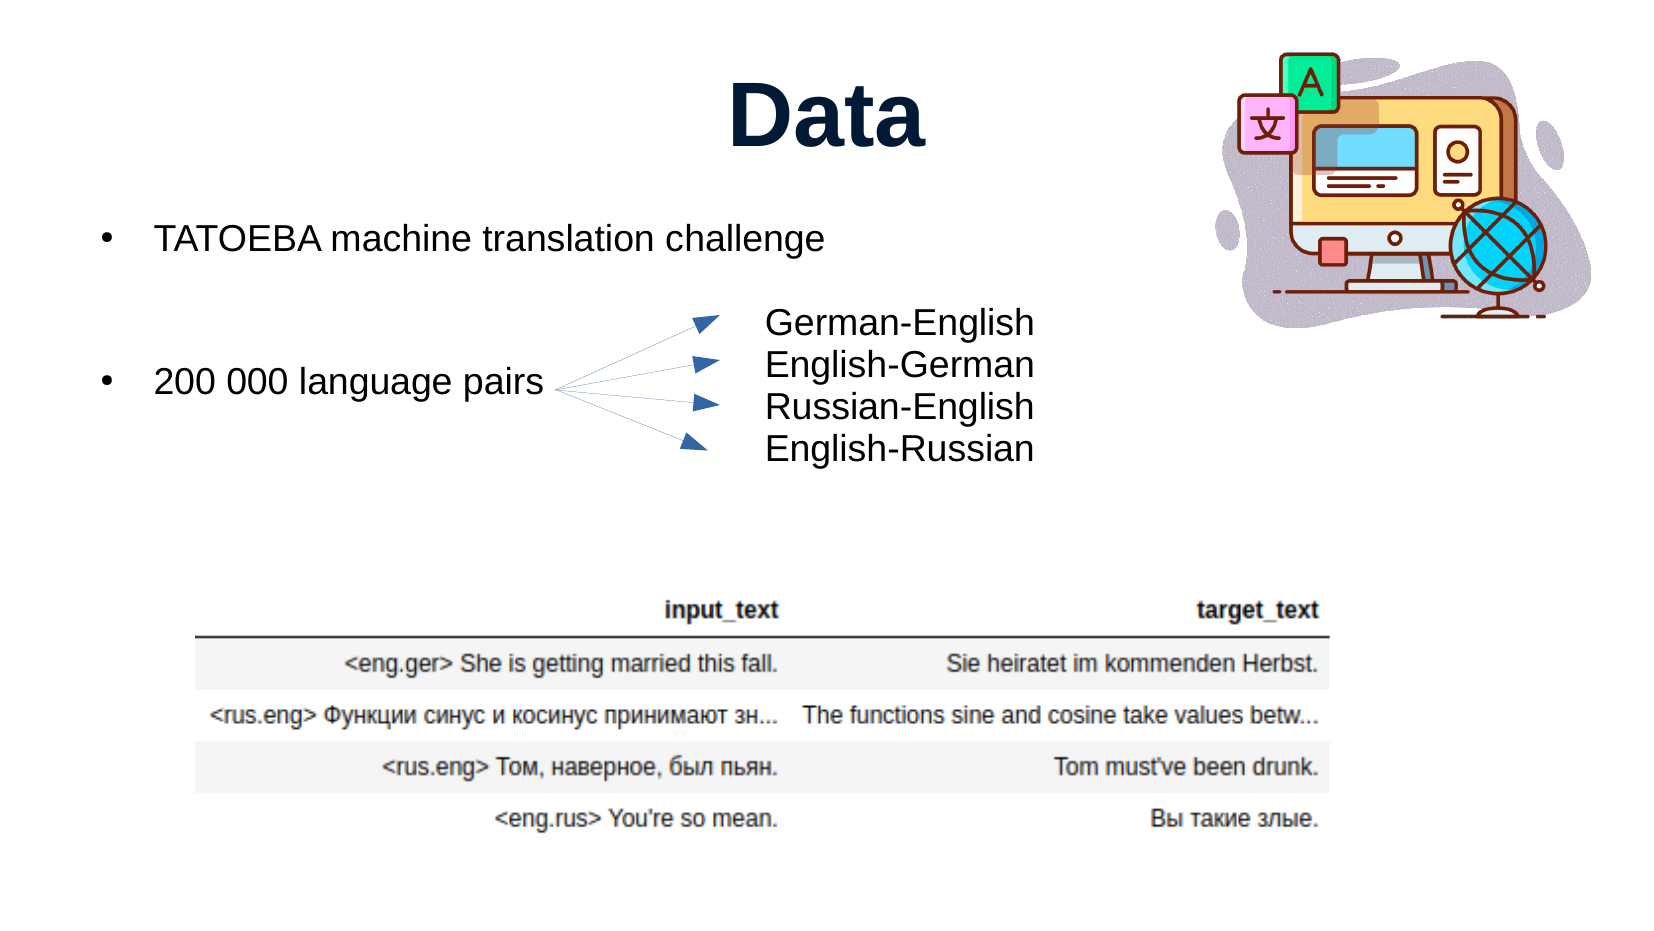

# Data
TATOEBA machine translation challenge
200 000 language pairs
German-English
English-German
Russian-English
English-Russian